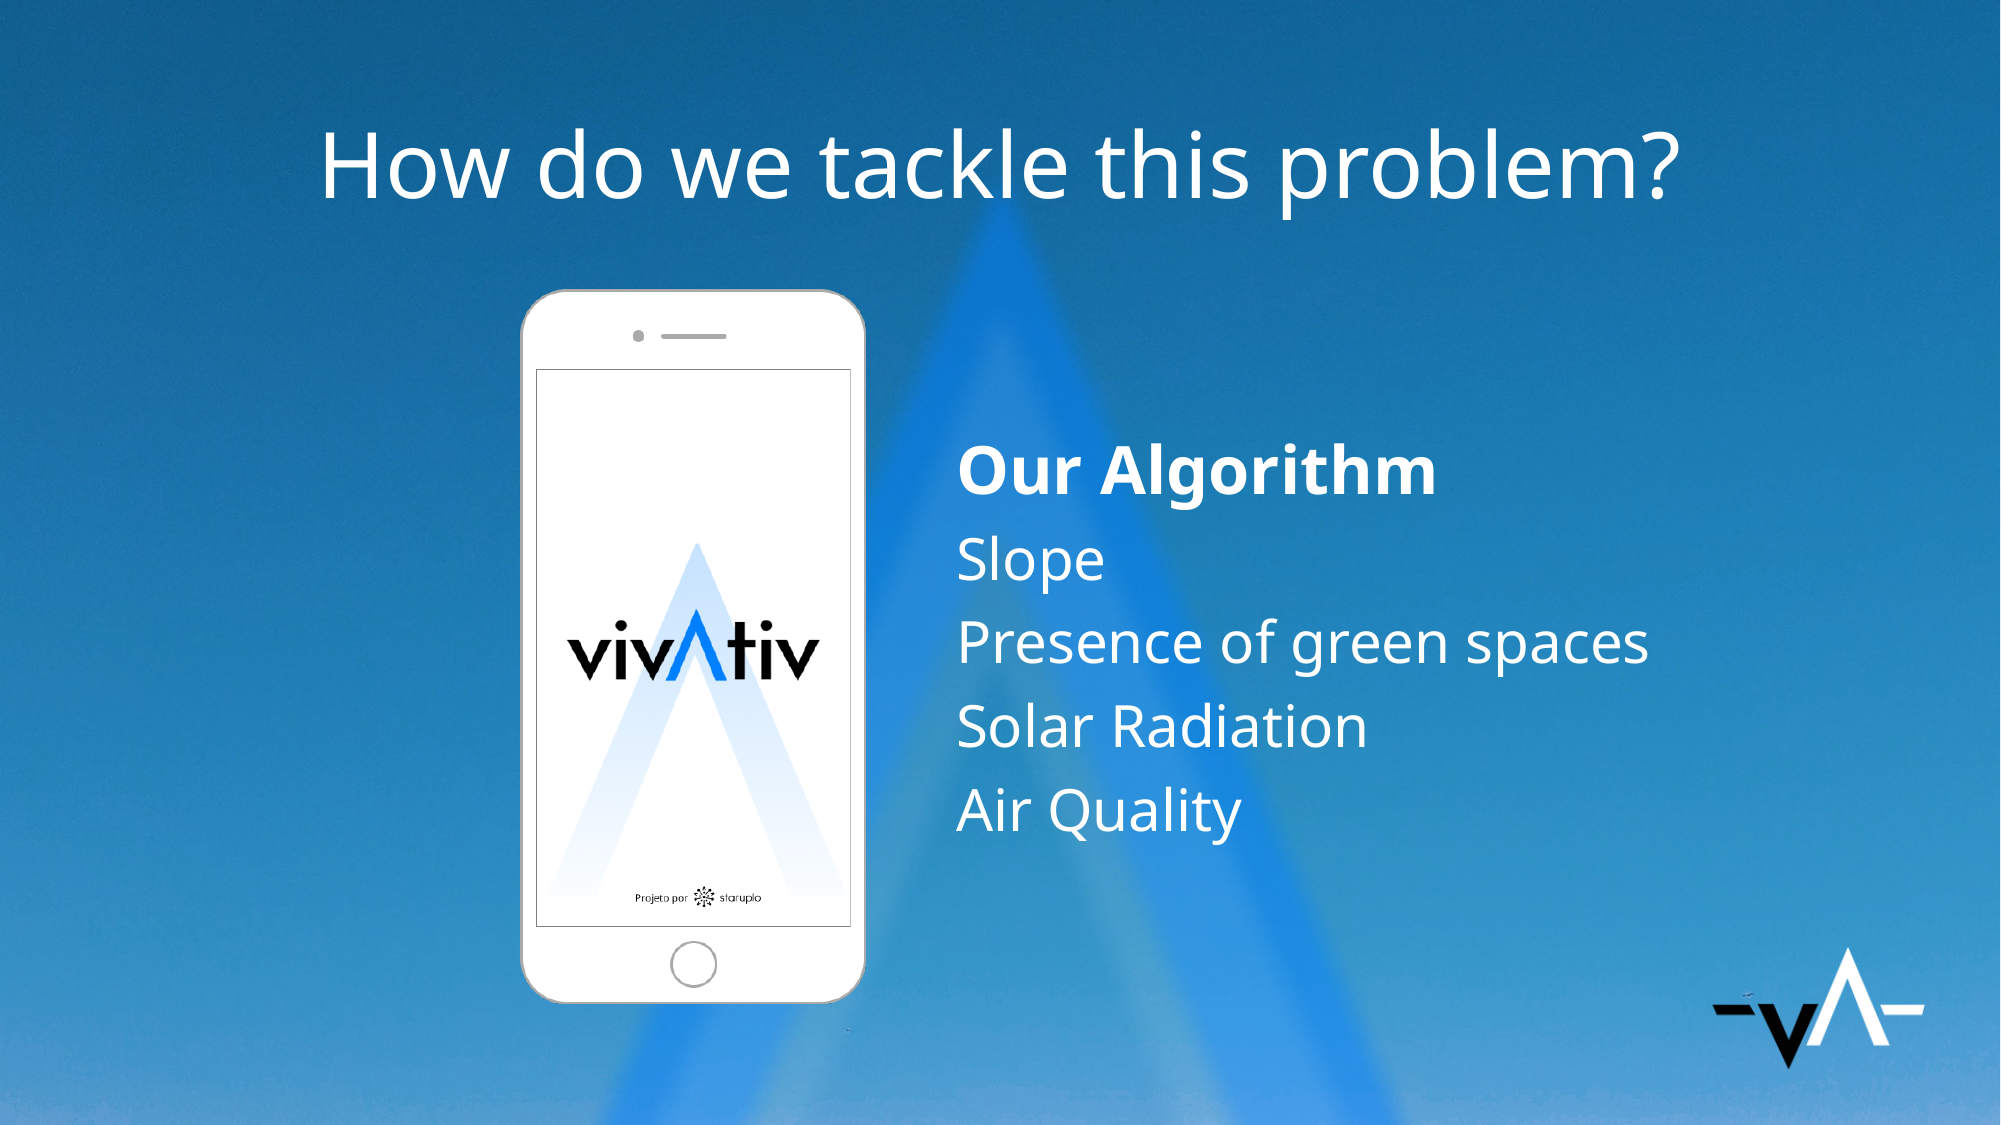

# How do we tackle this problem?
Our Algorithm
Slope
Presence of green spaces
Solar Radiation
Air Quality